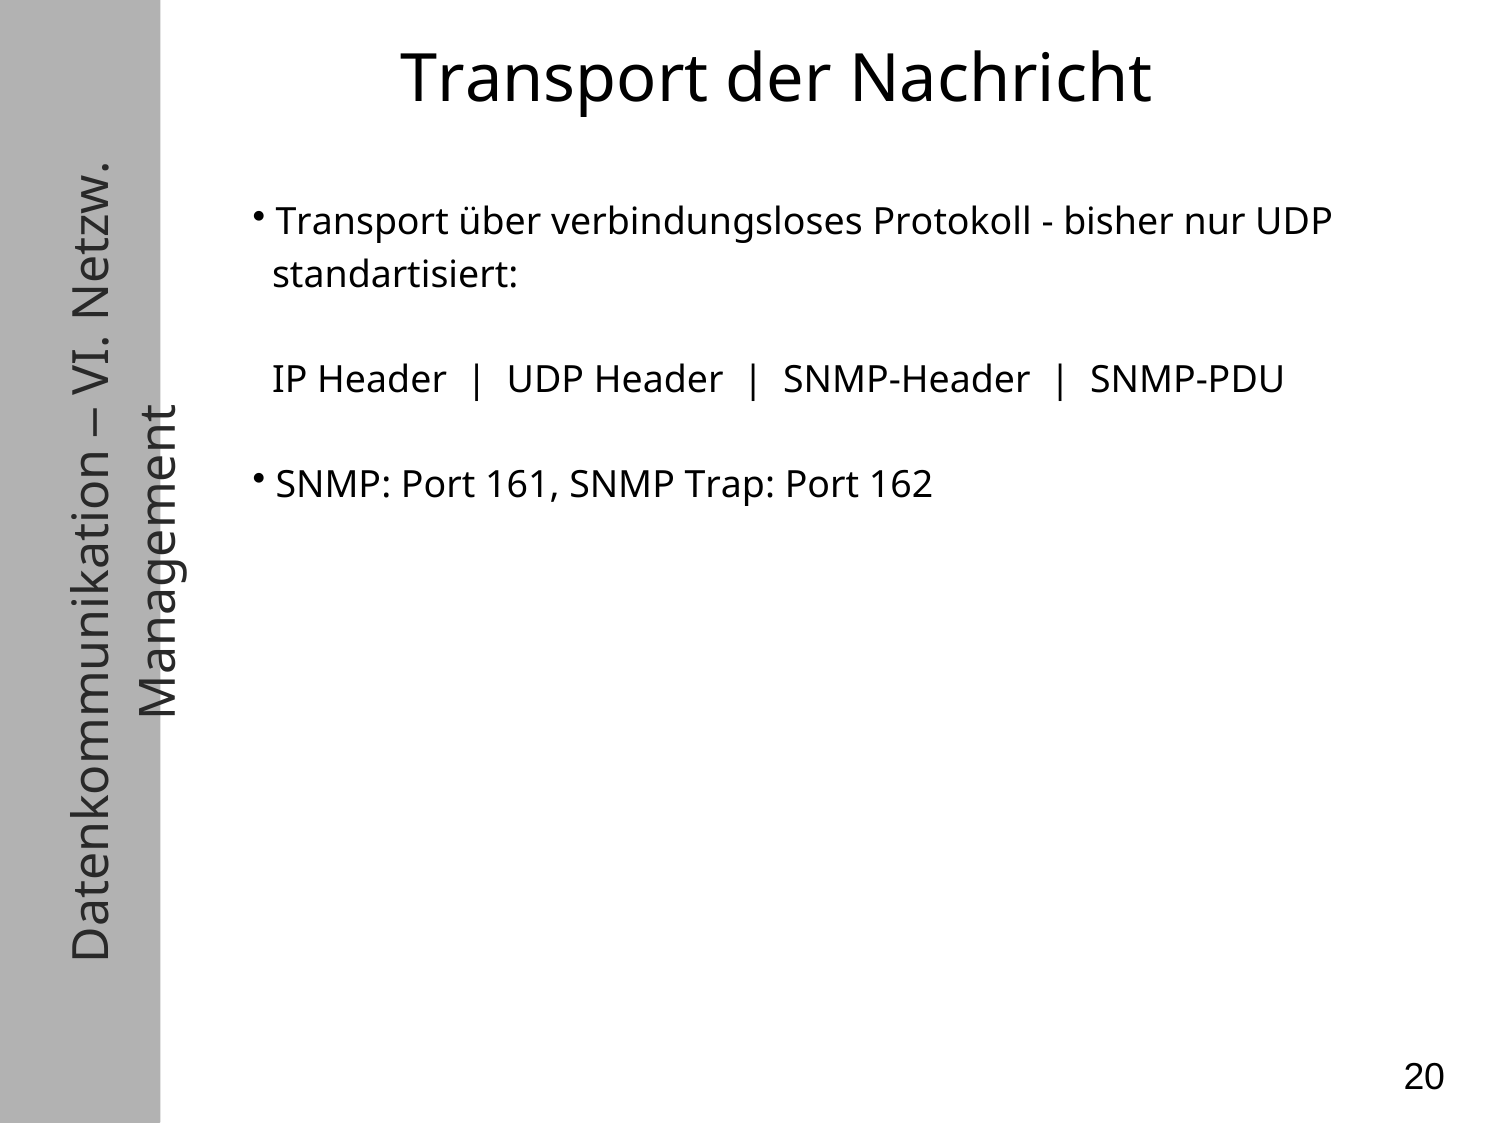

Transport der Nachricht
 Transport über verbindungsloses Protokoll - bisher nur UDP
 standartisiert:
 IP Header | UDP Header | SNMP-Header | SNMP-PDU
 SNMP: Port 161, SNMP Trap: Port 162
Datenkommunikation – VI. Netzw. Management